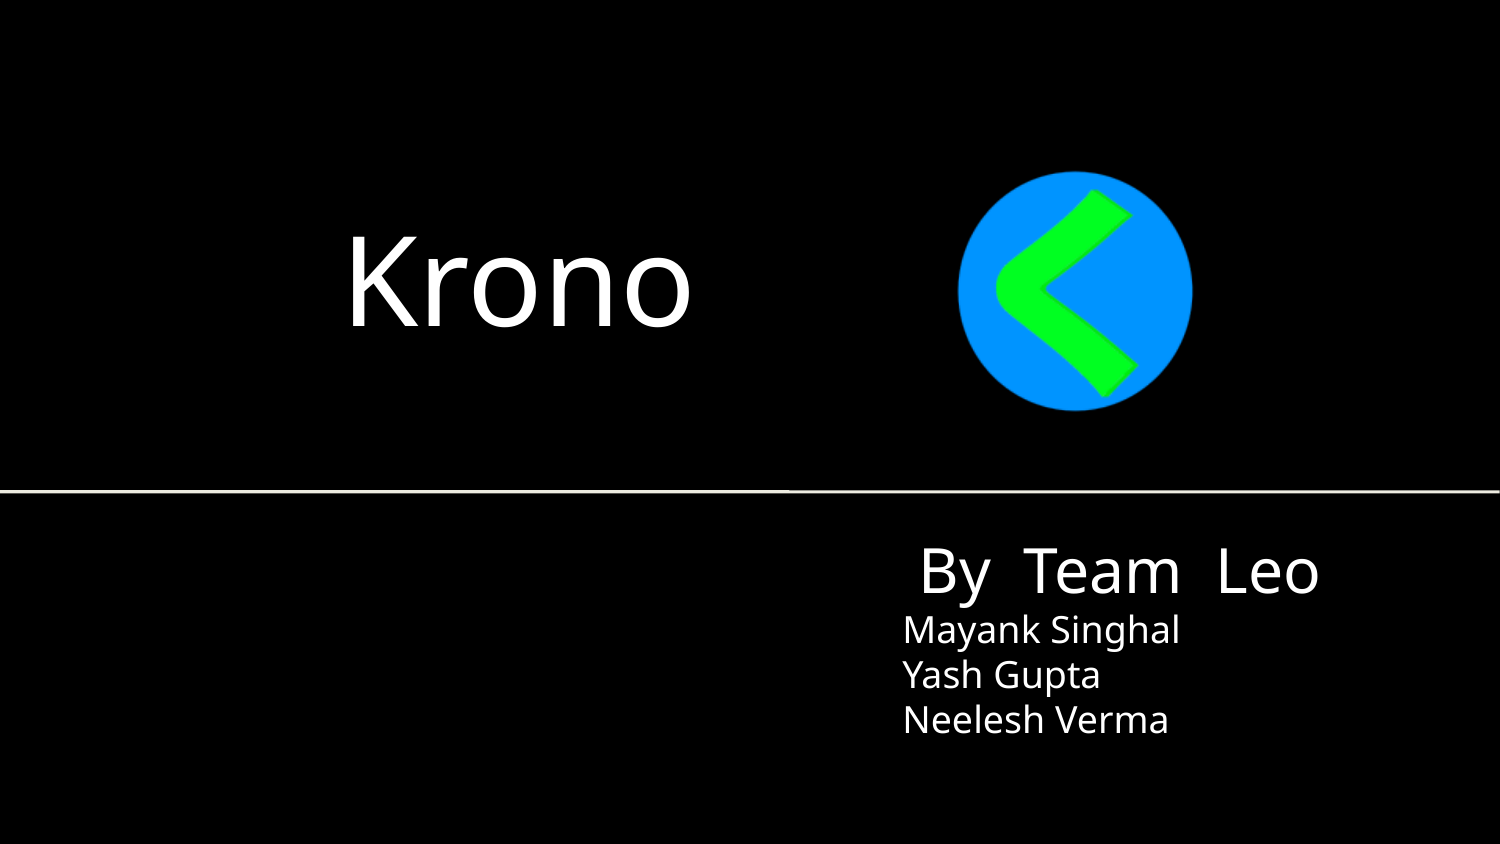

Krono
 By Team Leo
Mayank Singhal
Yash Gupta
Neelesh Verma